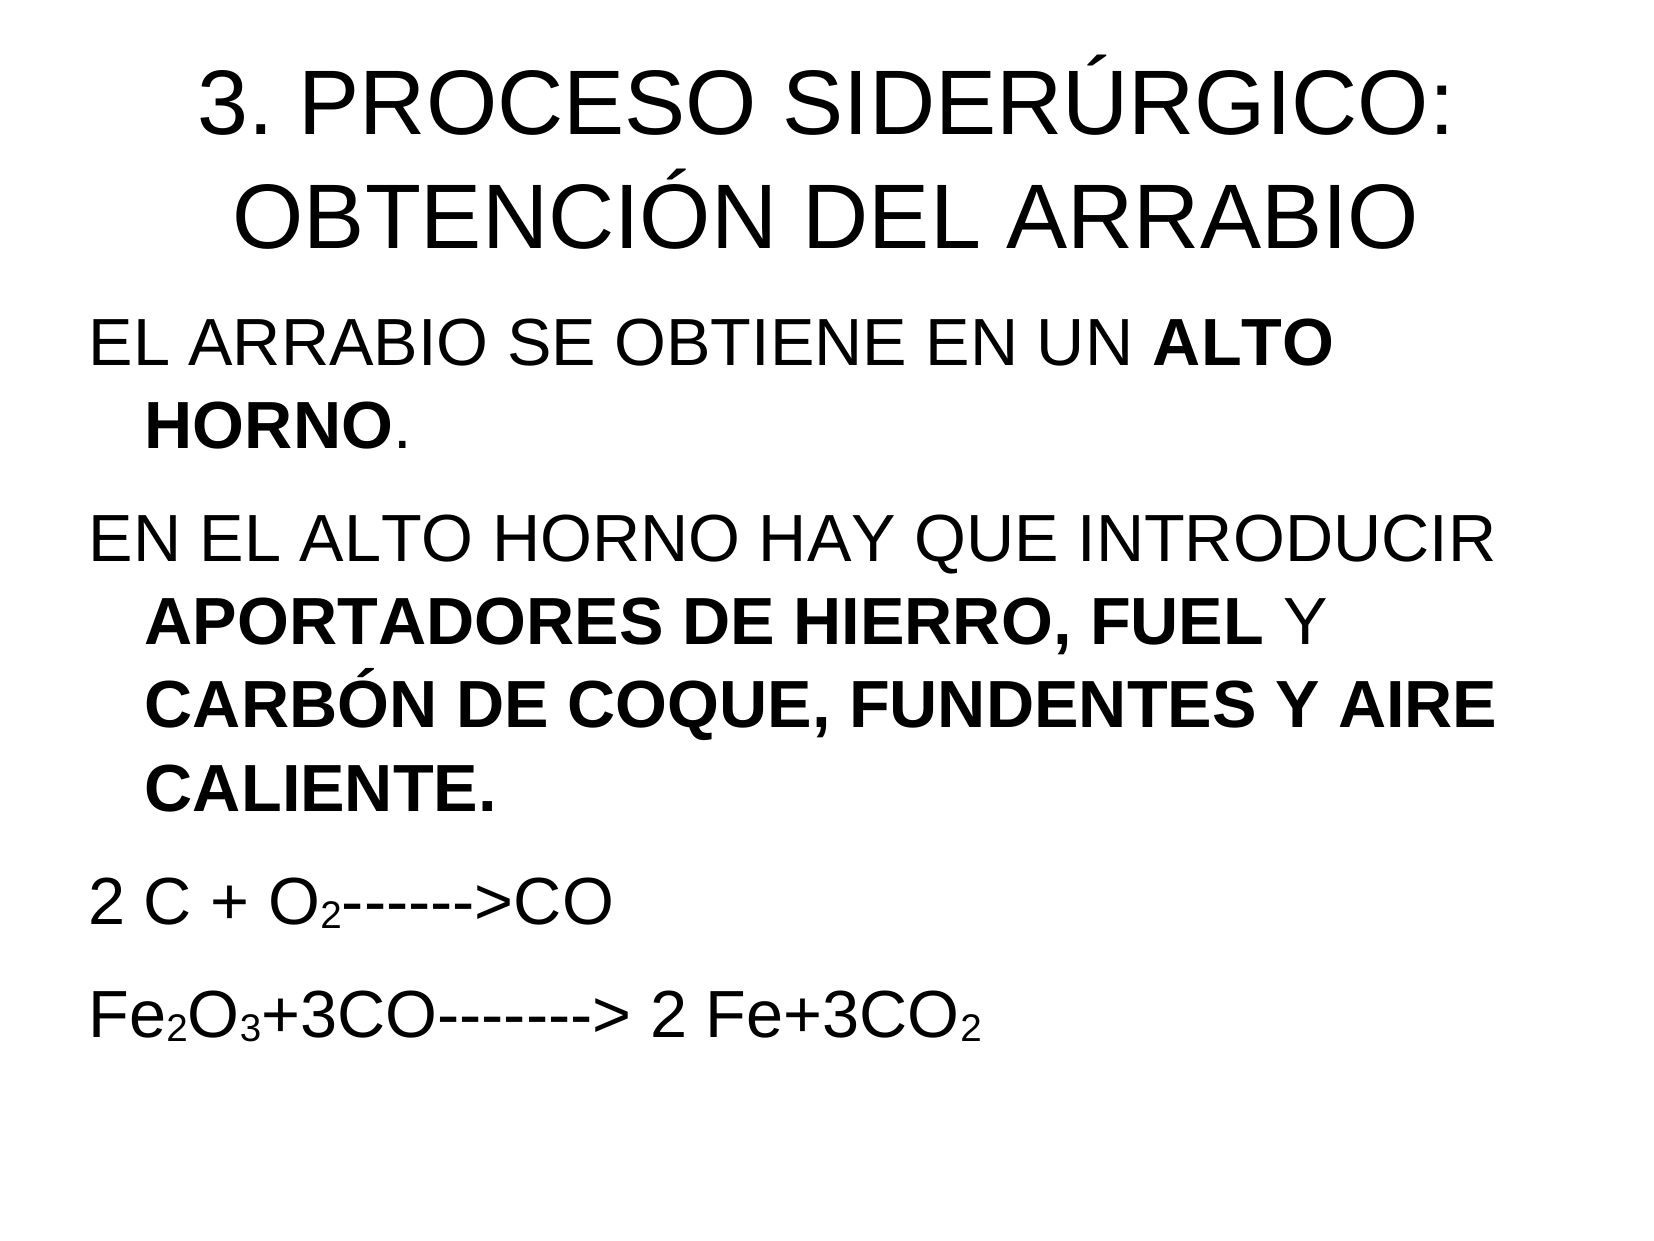

# 3. PROCESO SIDERÚRGICO: OBTENCIÓN DEL ARRABIO
EL ARRABIO SE OBTIENE EN UN ALTO HORNO.
EN EL ALTO HORNO HAY QUE INTRODUCIR APORTADORES DE HIERRO, FUEL Y CARBÓN DE COQUE, FUNDENTES Y AIRE CALIENTE.
2 C + O2------>CO
Fe2O3+3CO-------> 2 Fe+3CO2